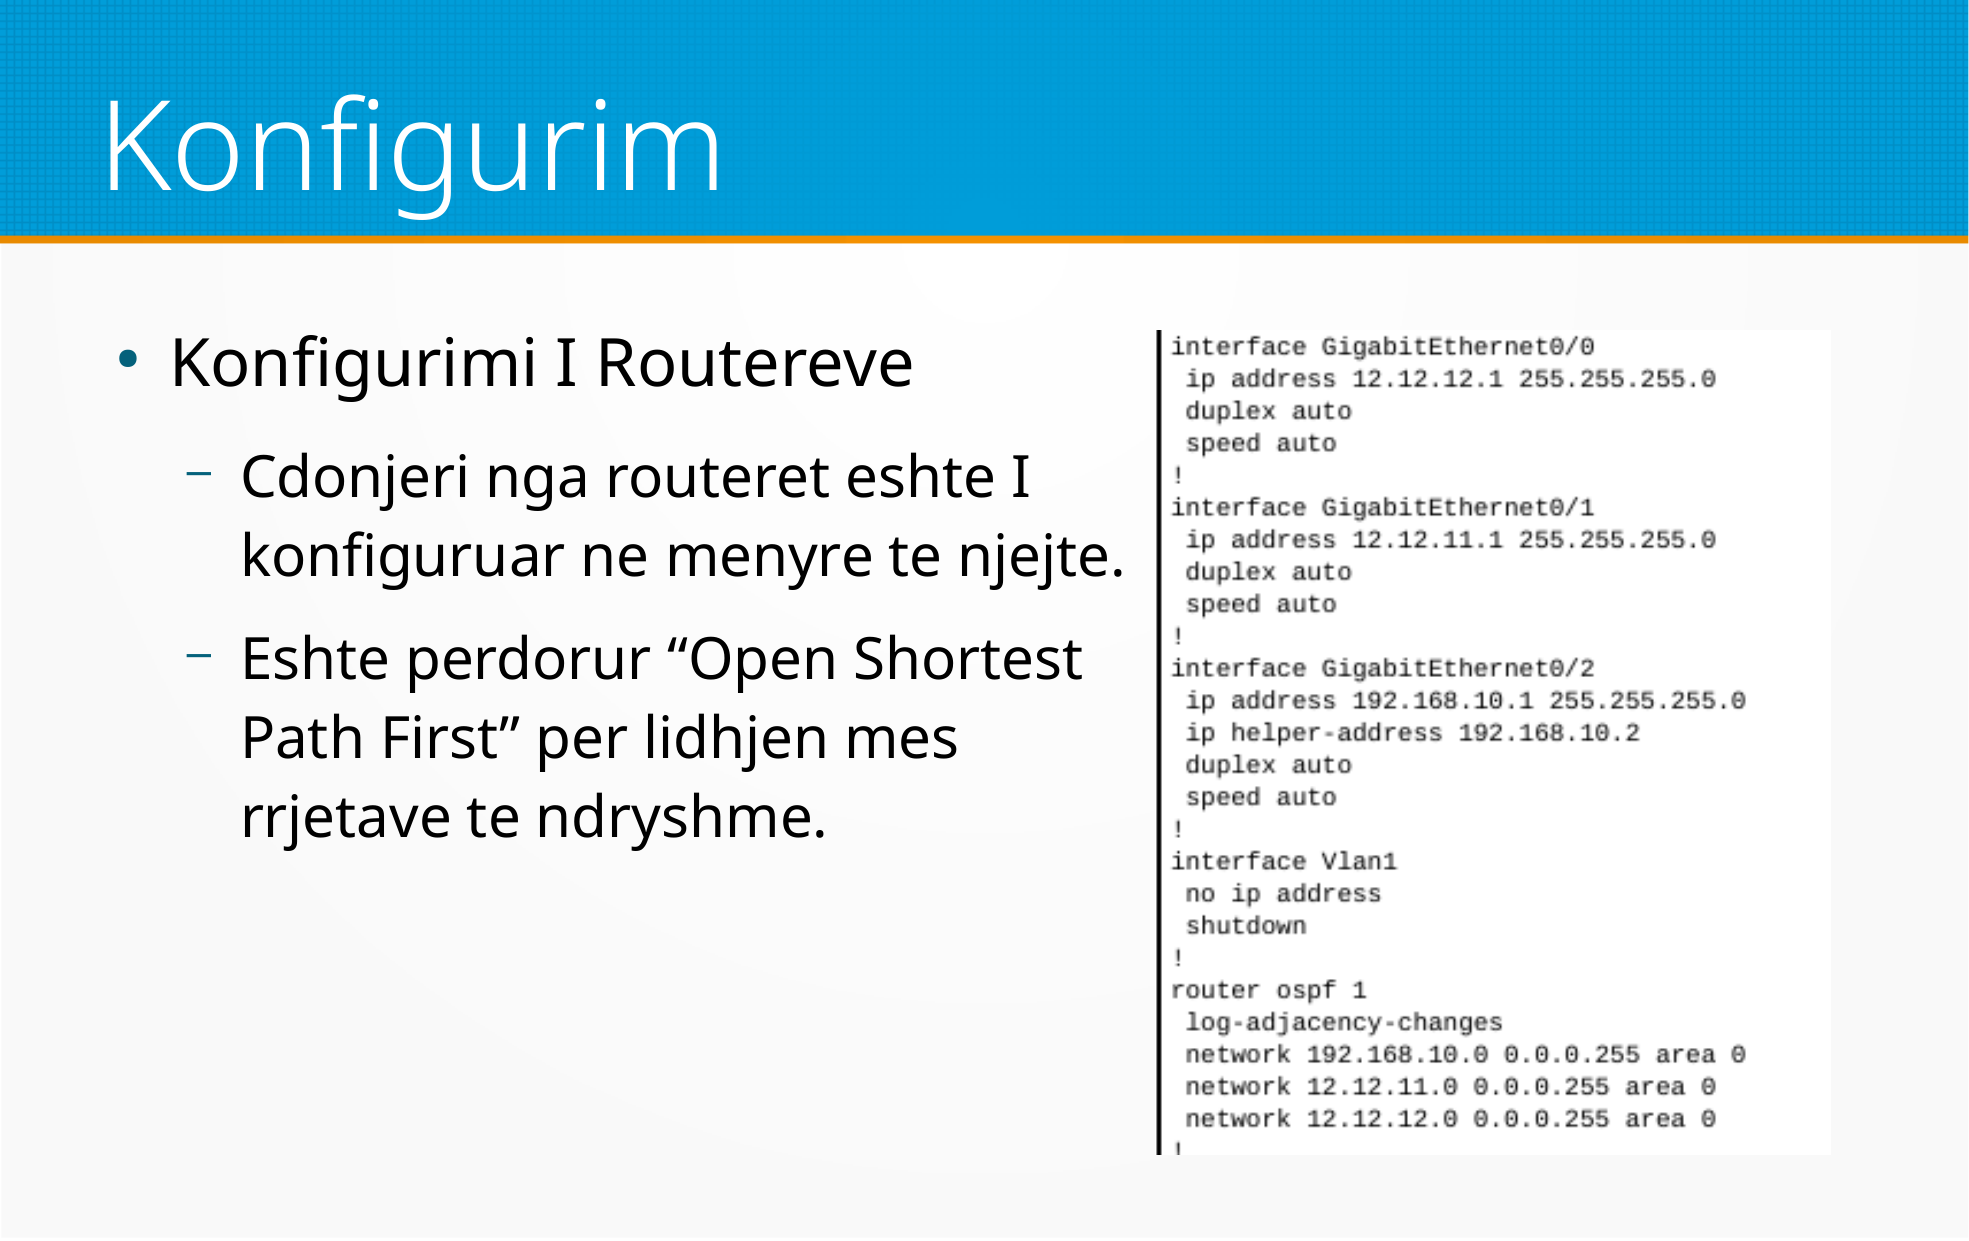

# Konfigurim
Konfigurimi I Routereve
Cdonjeri nga routeret eshte I konfiguruar ne menyre te njejte.
Eshte perdorur “Open Shortest Path First” per lidhjen mes rrjetave te ndryshme.